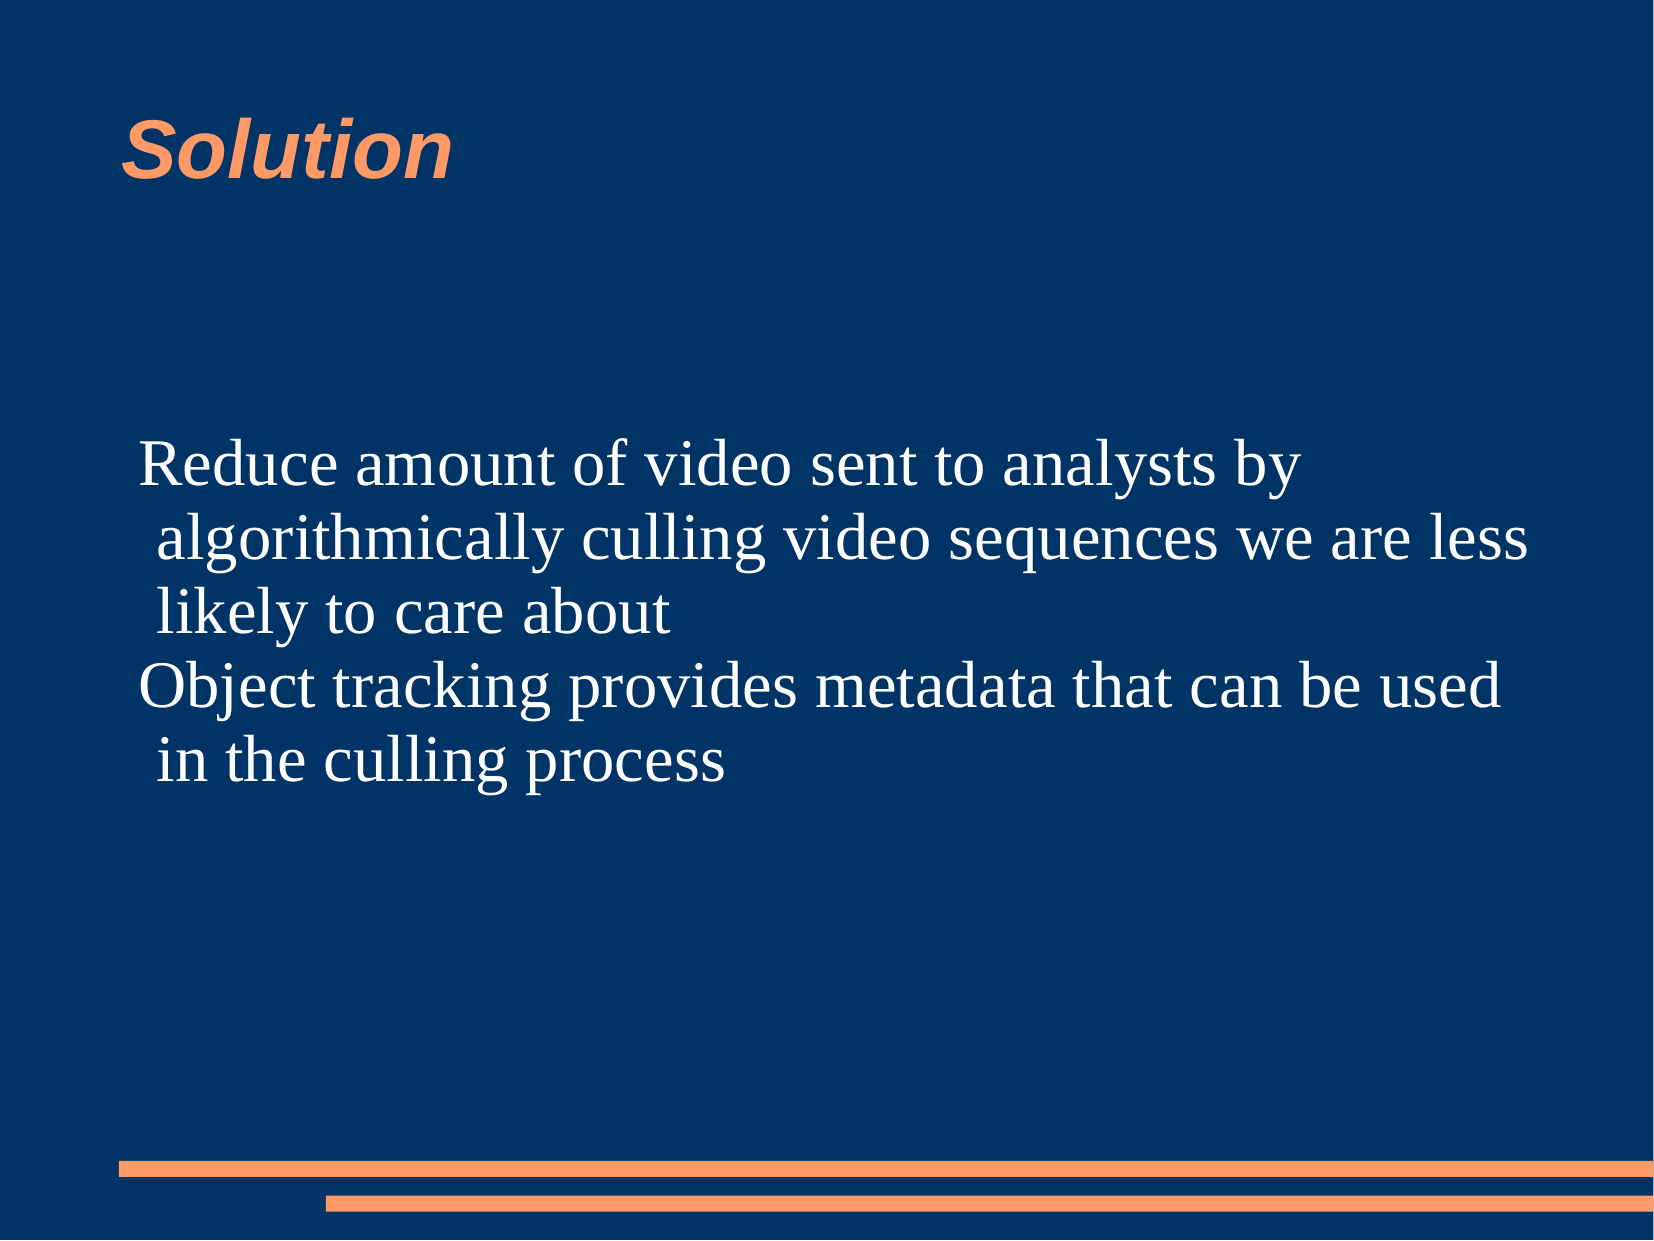

# Solution
 Reduce amount of video sent to analysts by algorithmically culling video sequences we are less likely to care about
 Object tracking provides metadata that can be used in the culling process